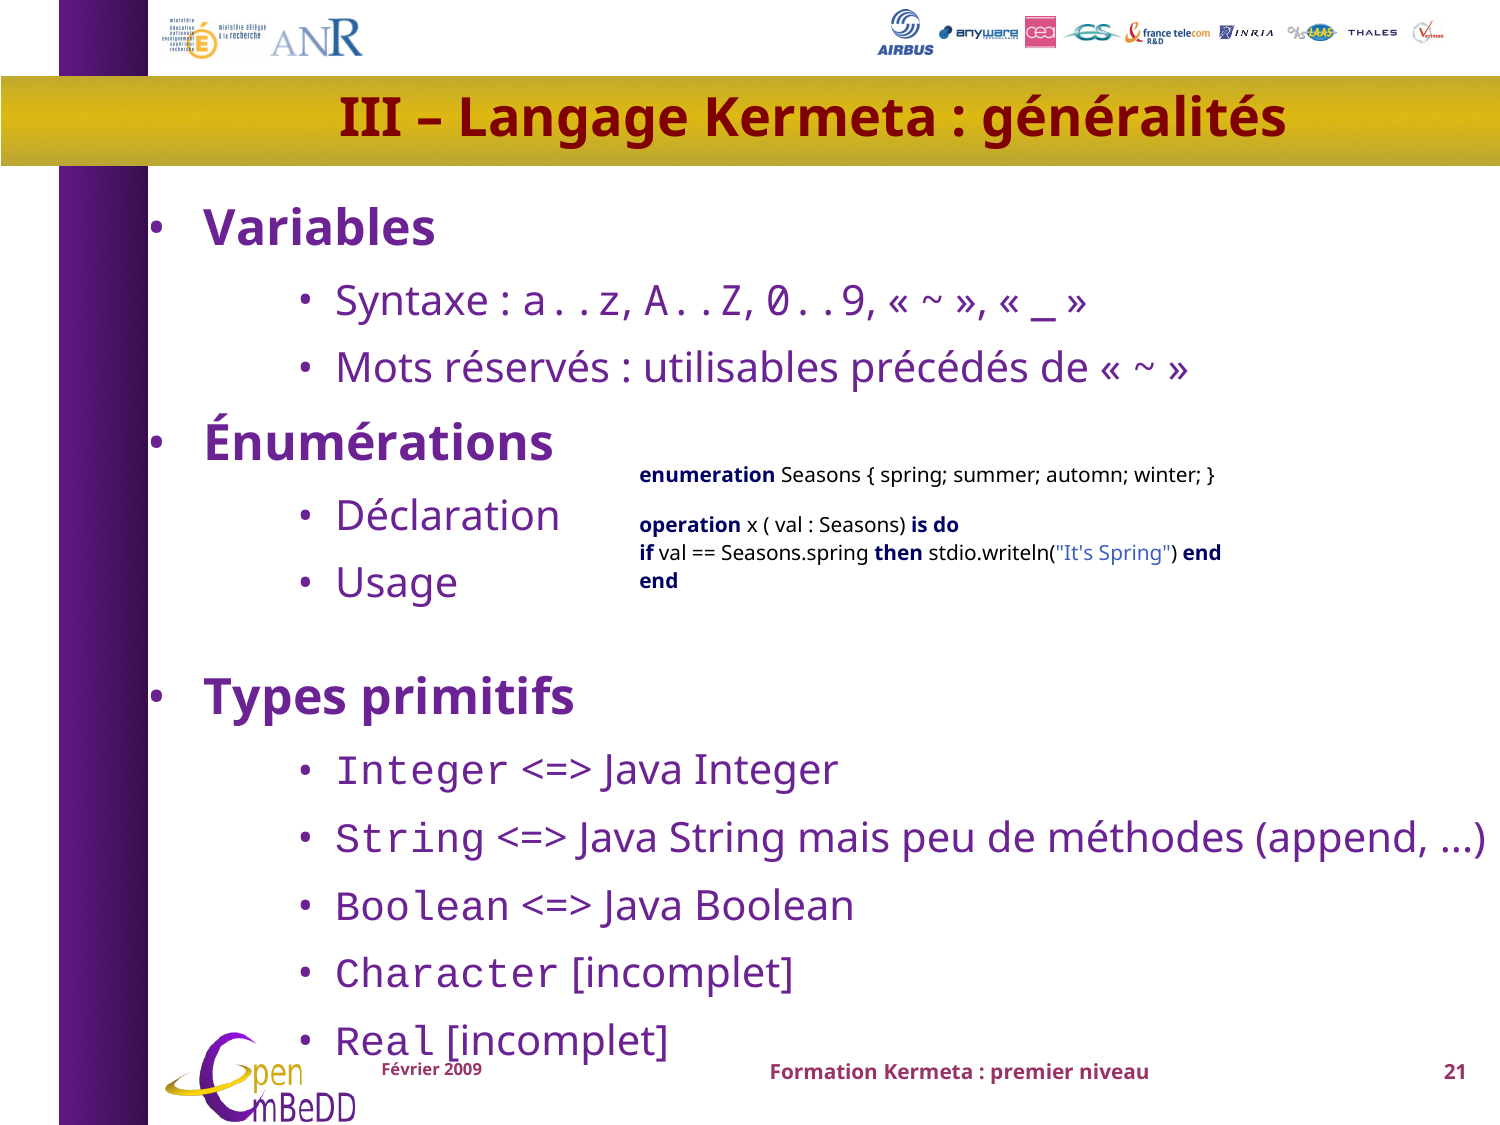

# III – Langage Kermeta : généralités
Variables
Syntaxe : a..z, A..Z, 0..9, « ~ », « _ »
Mots réservés : utilisables précédés de « ~ »
Énumérations
Déclaration
Usage
Types primitifs
Integer <=> Java Integer
String <=> Java String mais peu de méthodes (append, ...)
Boolean <=> Java Boolean
Character [incomplet]
Real [incomplet]
enumeration Seasons { spring; summer; automn; winter; }
operation x ( val : Seasons) is do
if val == Seasons.spring then stdio.writeln("It's Spring") end
end
Pied de page
Pied de page fixe
21